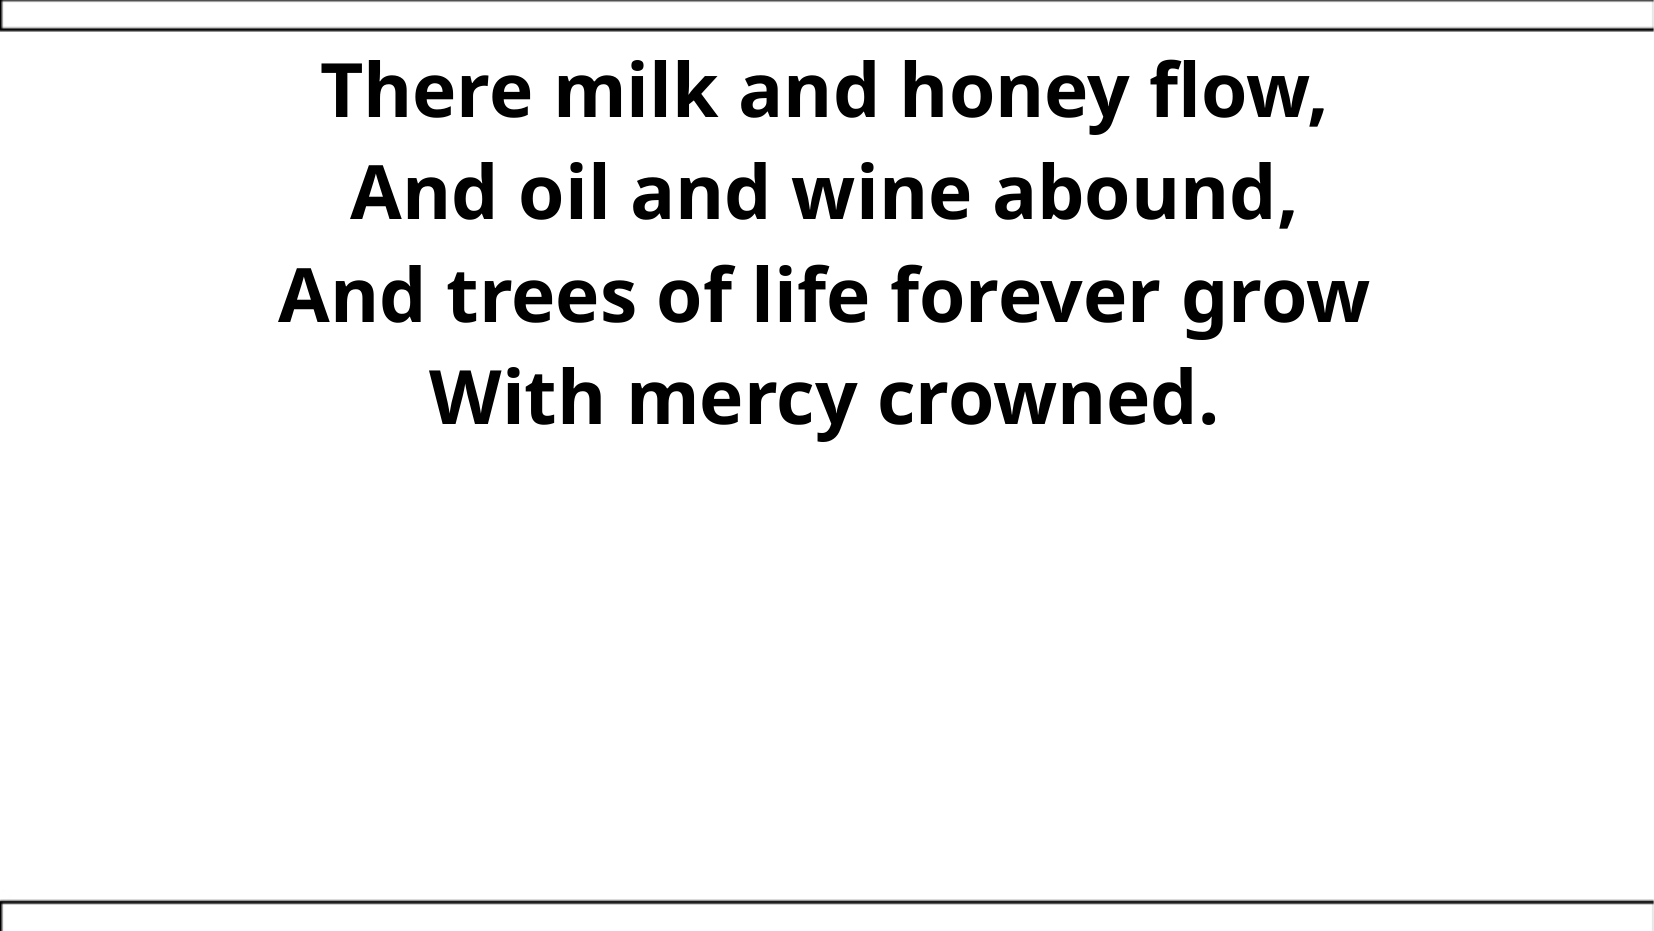

There milk and honey flow,
And oil and wine abound,
And trees of life forever grow
With mercy crowned.